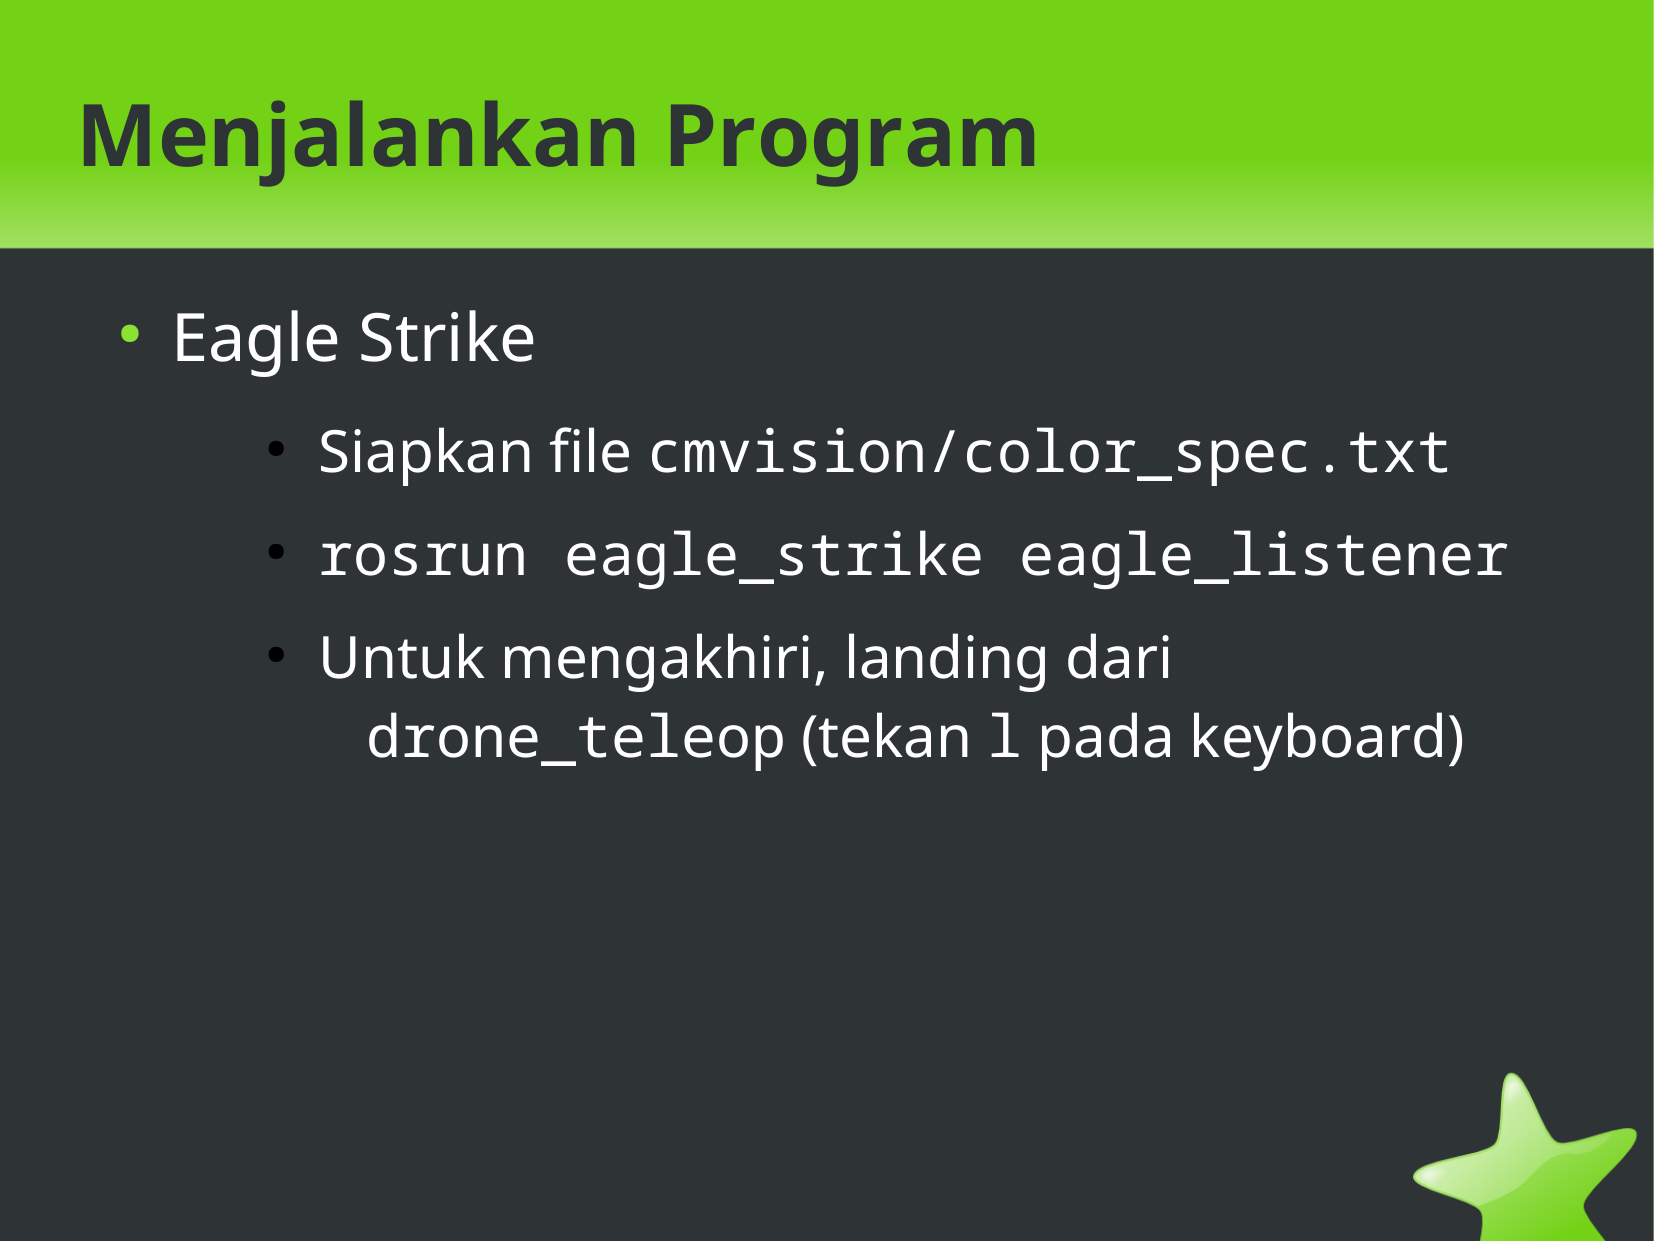

# Menjalankan Program
Eagle Strike
Siapkan file cmvision/color_spec.txt
rosrun eagle_strike eagle_listener
Untuk mengakhiri, landing dari drone_teleop (tekan l pada keyboard)